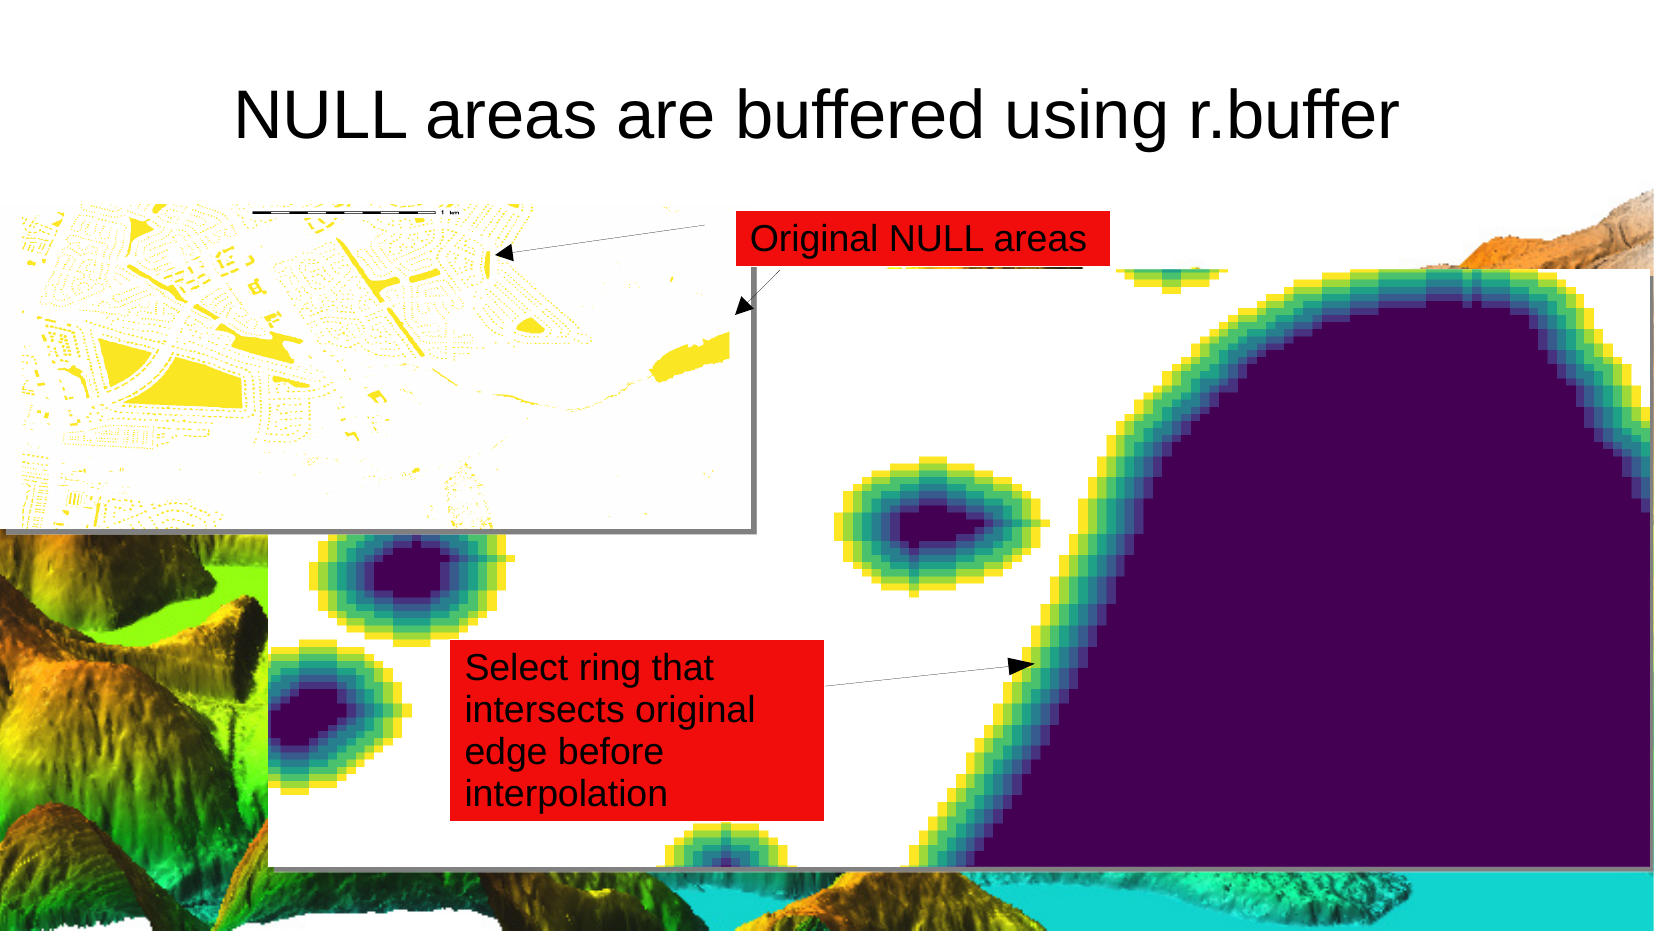

# NULL areas are buffered using r.buffer
Original NULL areas
Select ring that intersects original edge before interpolation